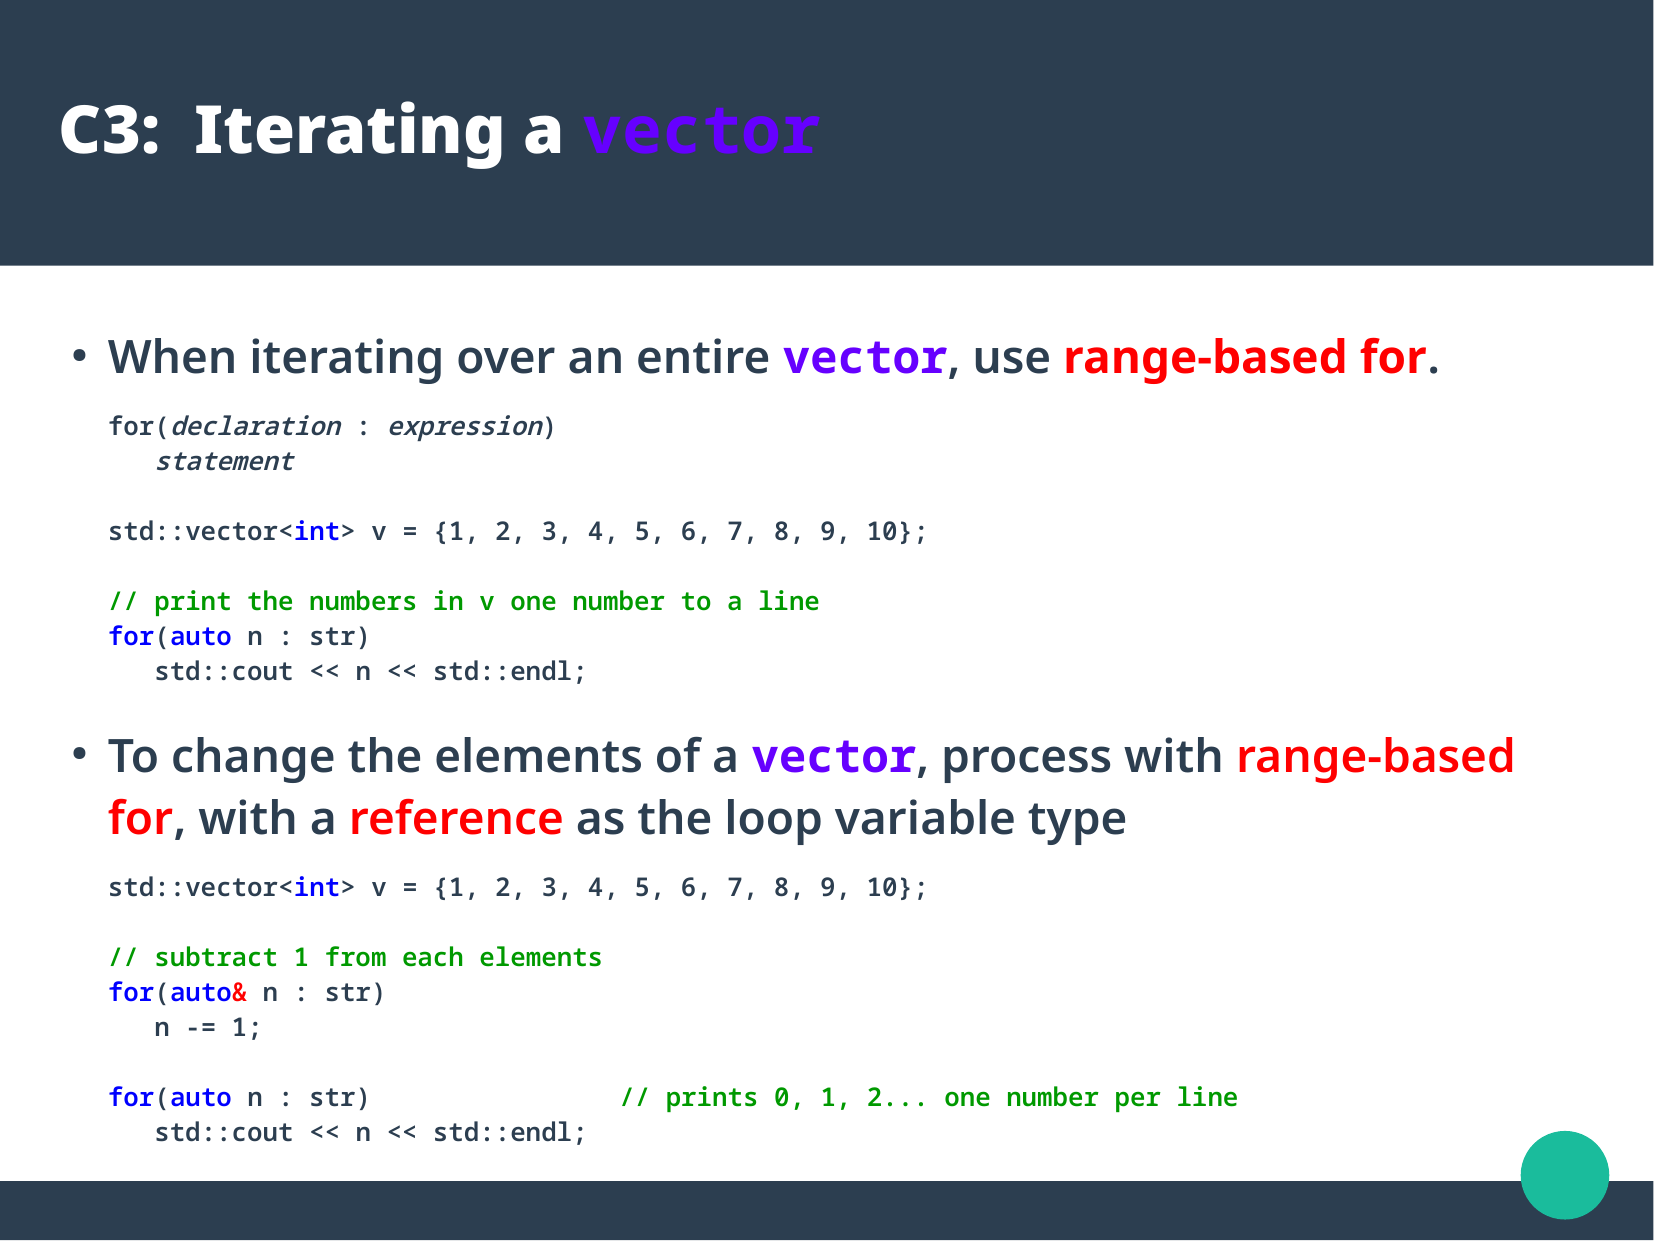

# C3: Iterating a vector
When iterating over an entire vector, use range-based for.
for(declaration : expression)
 statement
std::vector<int> v = {1, 2, 3, 4, 5, 6, 7, 8, 9, 10};
// print the numbers in v one number to a line
for(auto n : str)
 std::cout << n << std::endl;
To change the elements of a vector, process with range-based for, with a reference as the loop variable type
std::vector<int> v = {1, 2, 3, 4, 5, 6, 7, 8, 9, 10};
// subtract 1 from each elements
for(auto& n : str)
 n -= 1;
for(auto n : str) // prints 0, 1, 2... one number per line
 std::cout << n << std::endl;